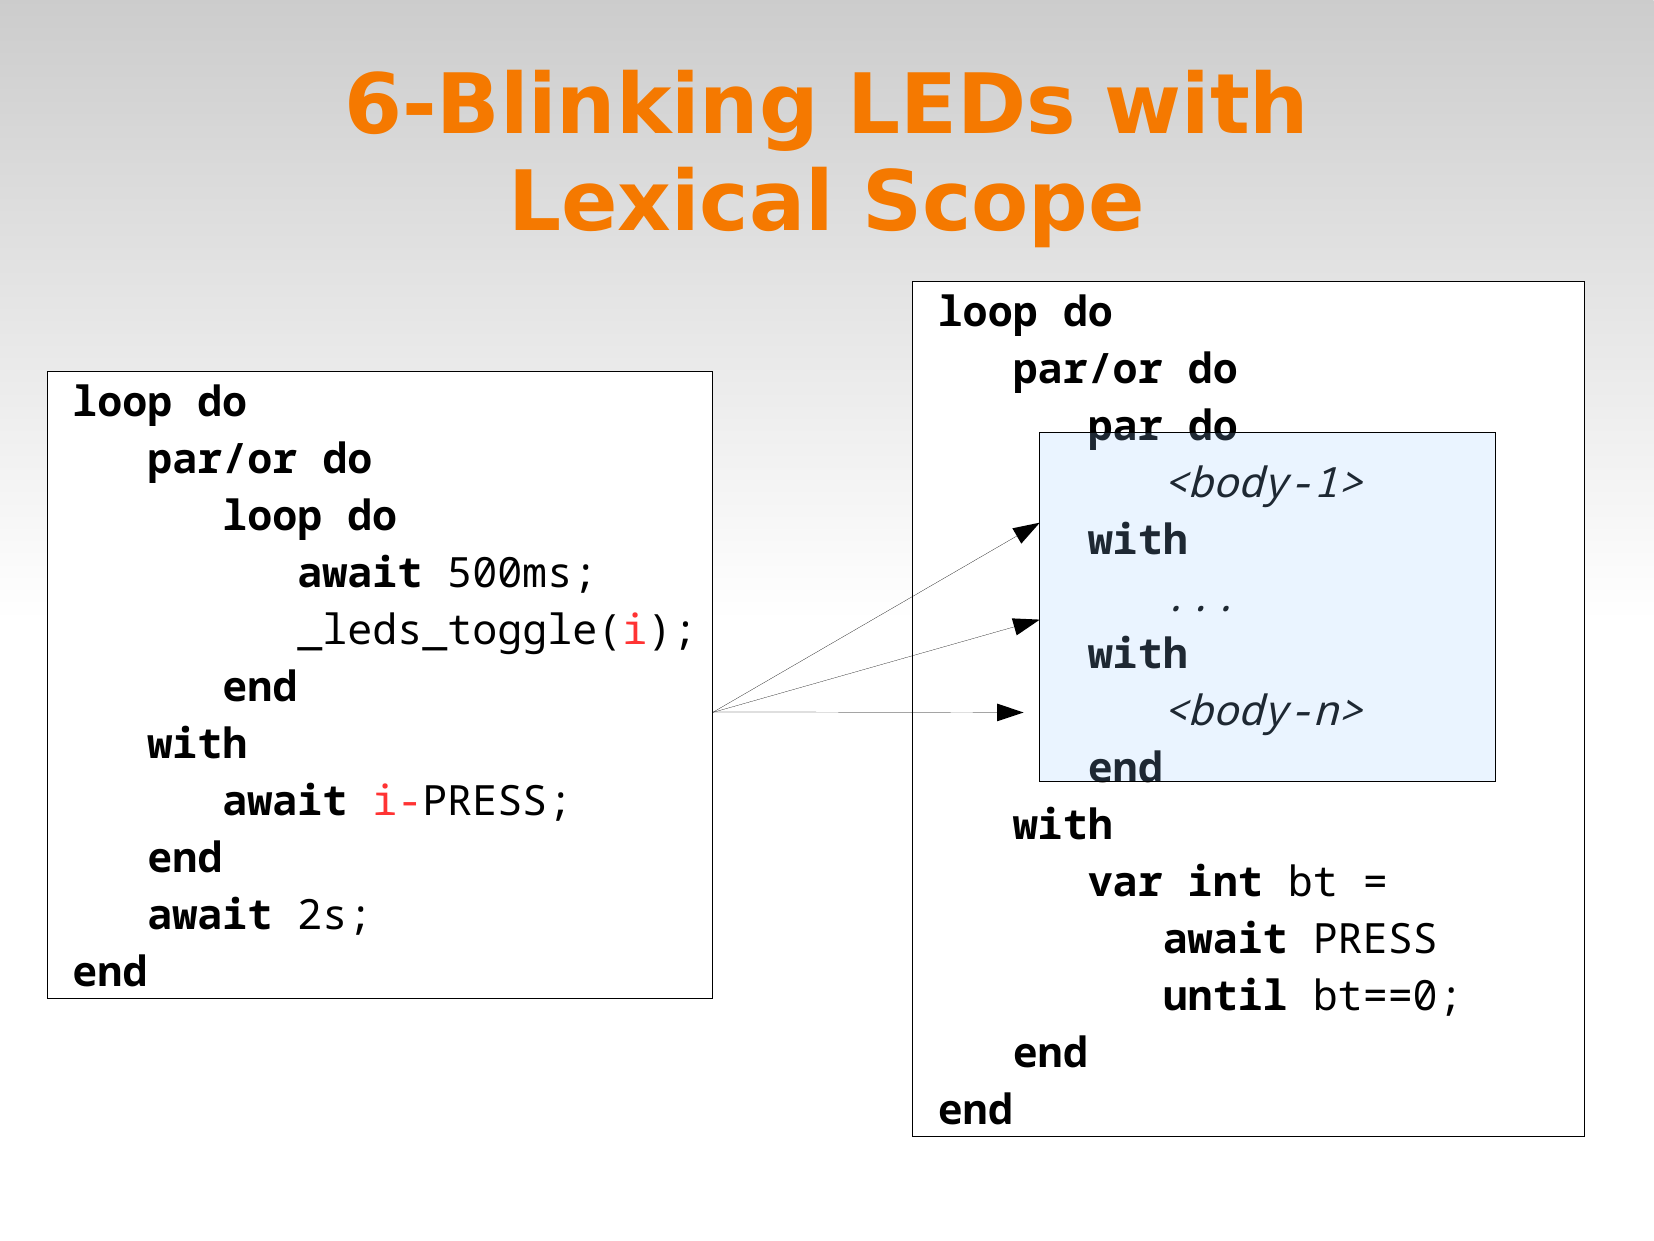

# 6-Blinking LEDs with Lexical Scope
 loop do
 par/or do
 par do
 <body-1>
 with
 ...
 with
 <body-n>
 end
 with
 var int bt =
 await PRESS
 until bt==0;
 end
 end
 par do
 <body-1>
 with
 ...
 with
 <body-k>
 end
 loop do
 par/or do
 loop do
 await 500ms;
 _leds_toggle(i);
 end
 with
 await i-PRESS;
 end
 await 2s;
 end